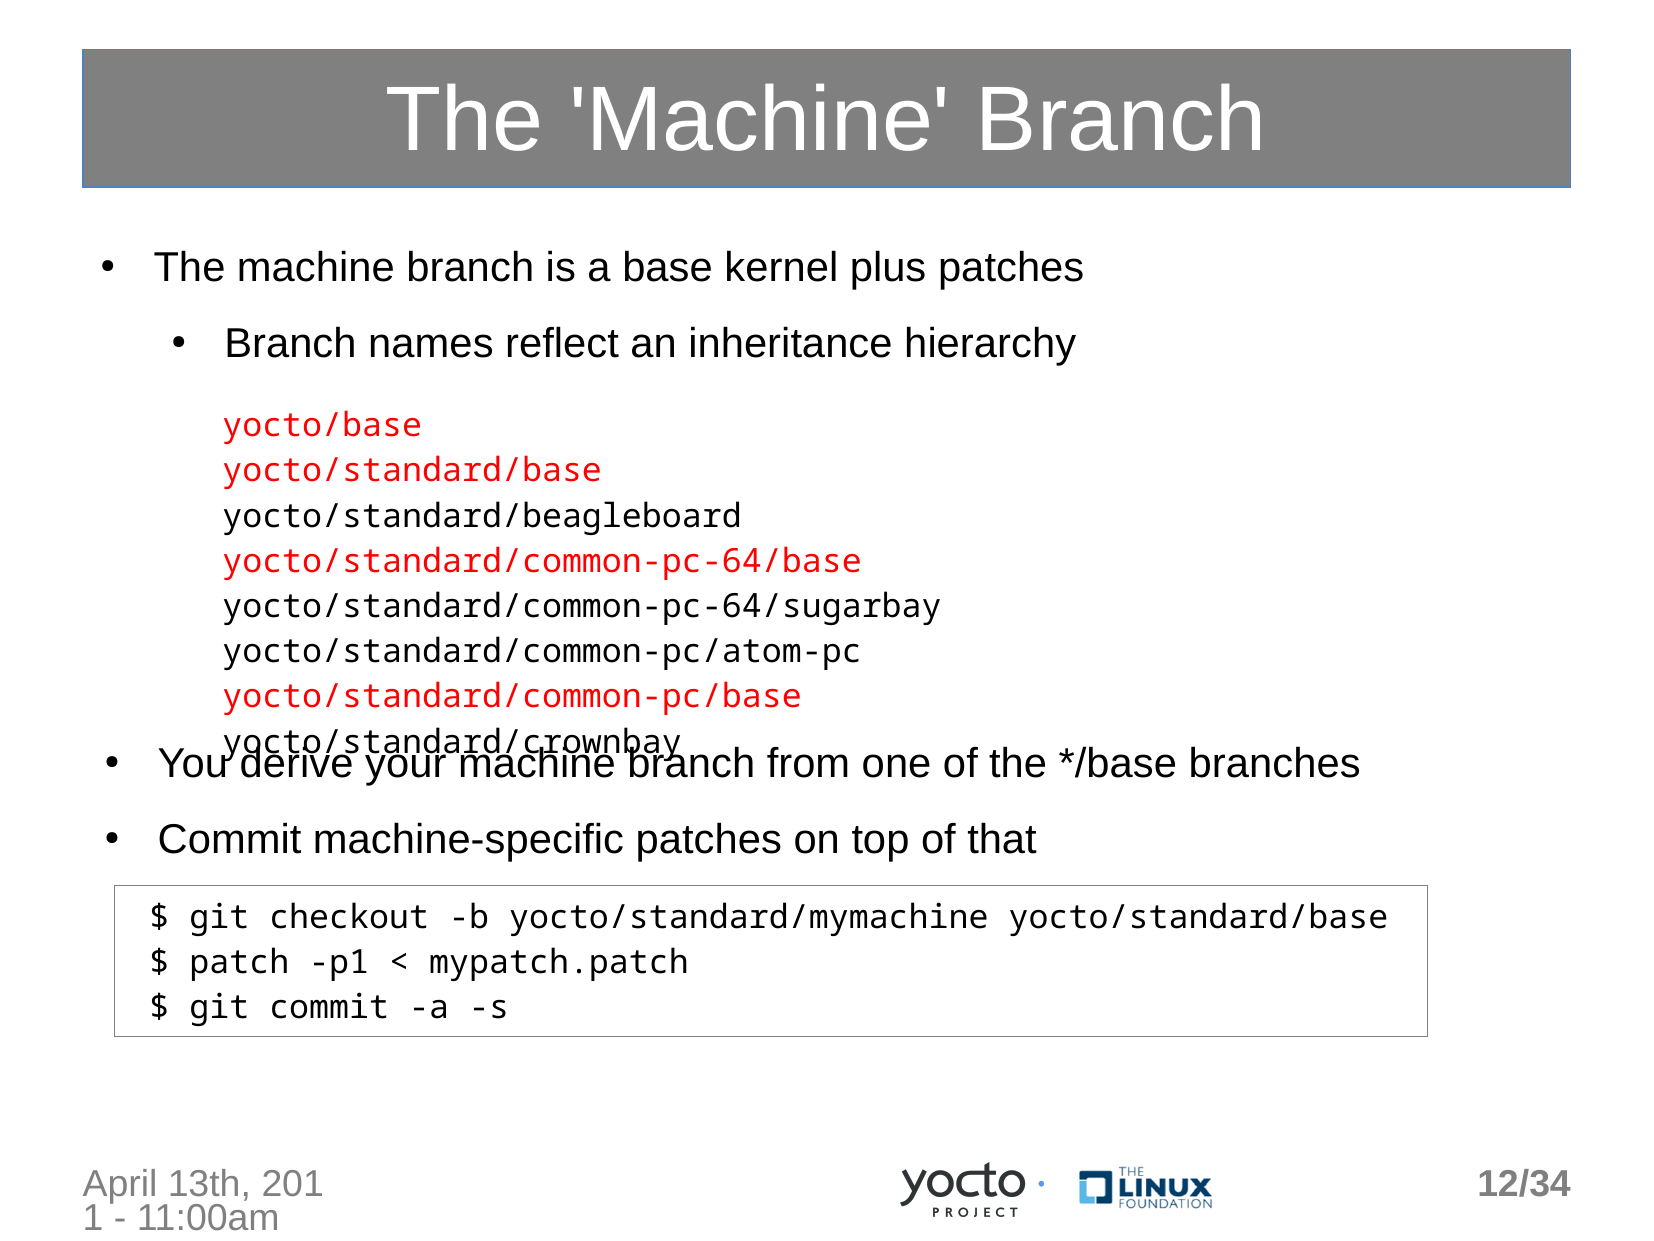

# The 'Machine' Branch
The machine branch is a base kernel plus patches
Branch names reflect an inheritance hierarchy
 yocto/base
 yocto/standard/base
 yocto/standard/beagleboard
 yocto/standard/common-pc-64/base
 yocto/standard/common-pc-64/sugarbay
 yocto/standard/common-pc/atom-pc
 yocto/standard/common-pc/base
 yocto/standard/crownbay
You derive your machine branch from one of the */base branches
Commit machine-specific patches on top of that
 $ git checkout -b yocto/standard/mymachine yocto/standard/base
 $ patch -p1 < mypatch.patch
 $ git commit -a -s
April 13th, 2011 - 11:00am
12